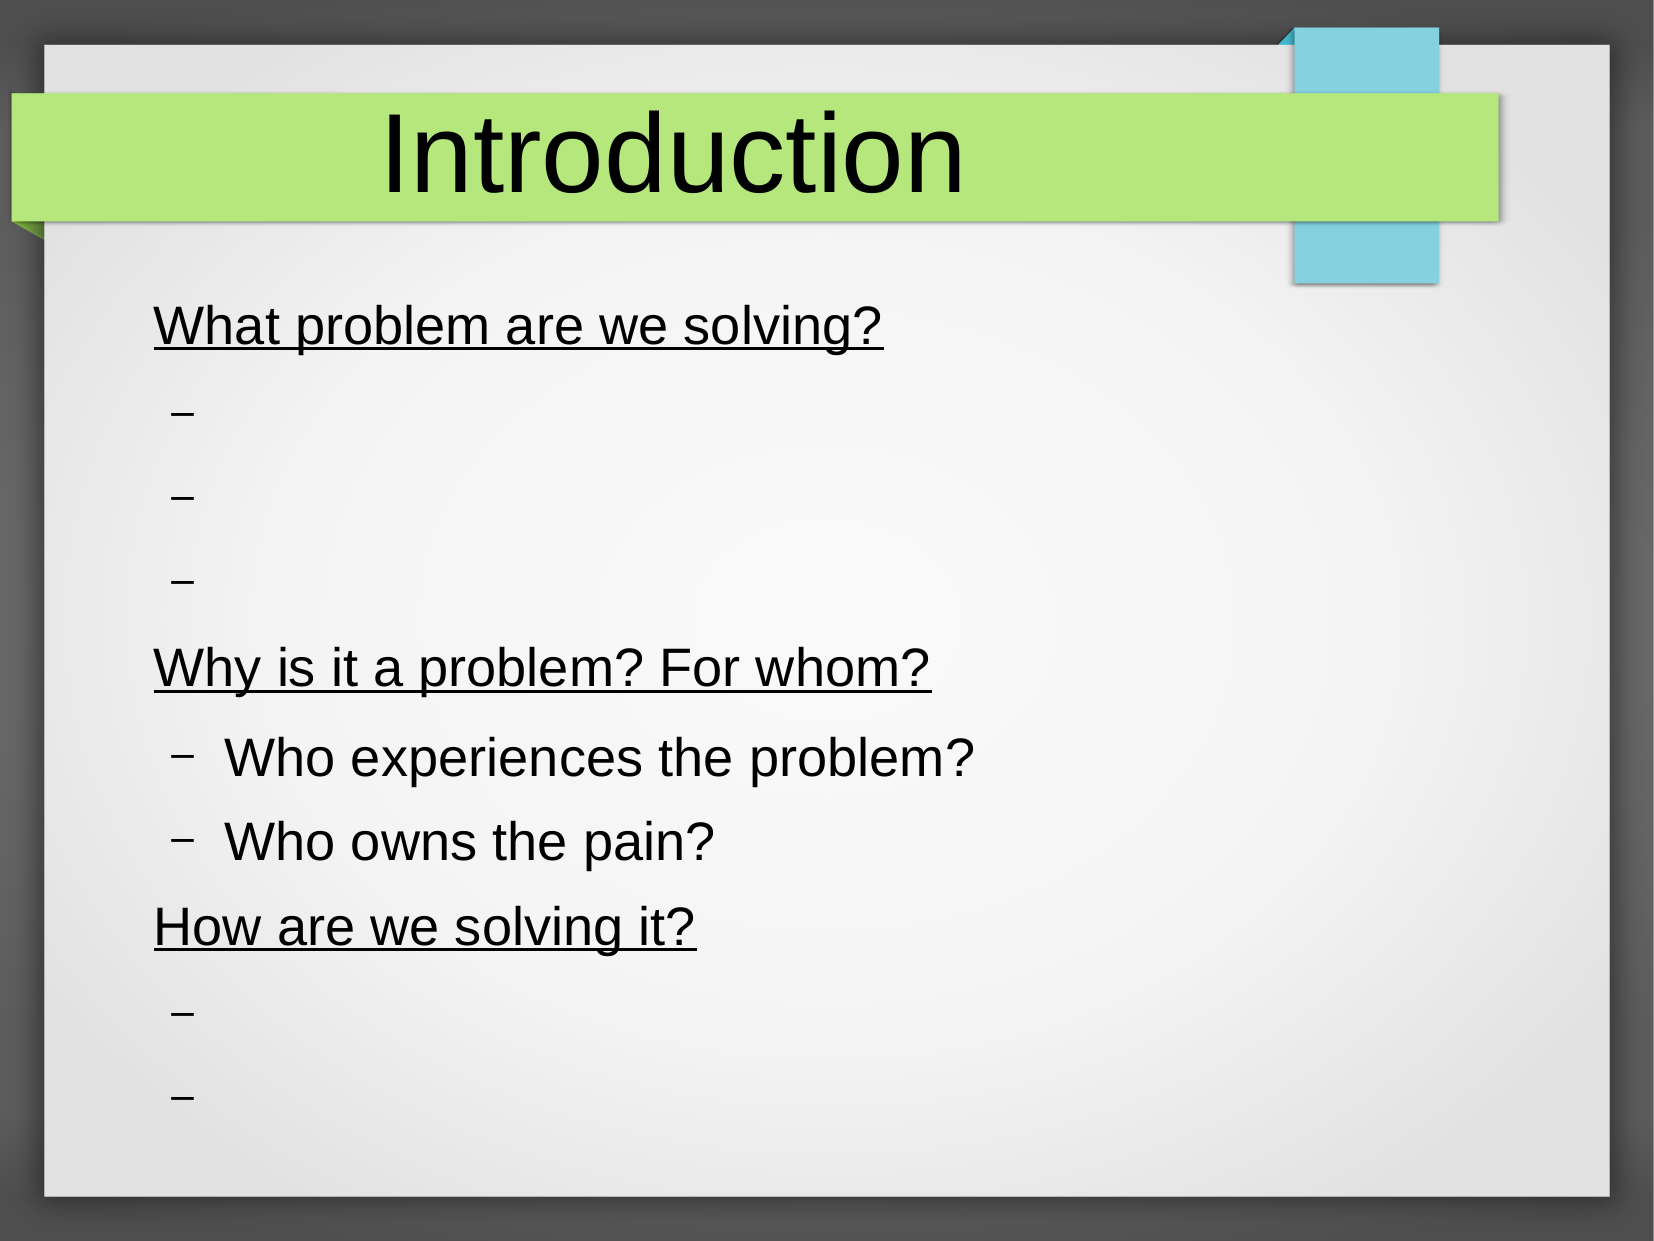

# Introduction
What problem are we solving?
Why is it a problem? For whom?
Who experiences the problem?
Who owns the pain?
How are we solving it?